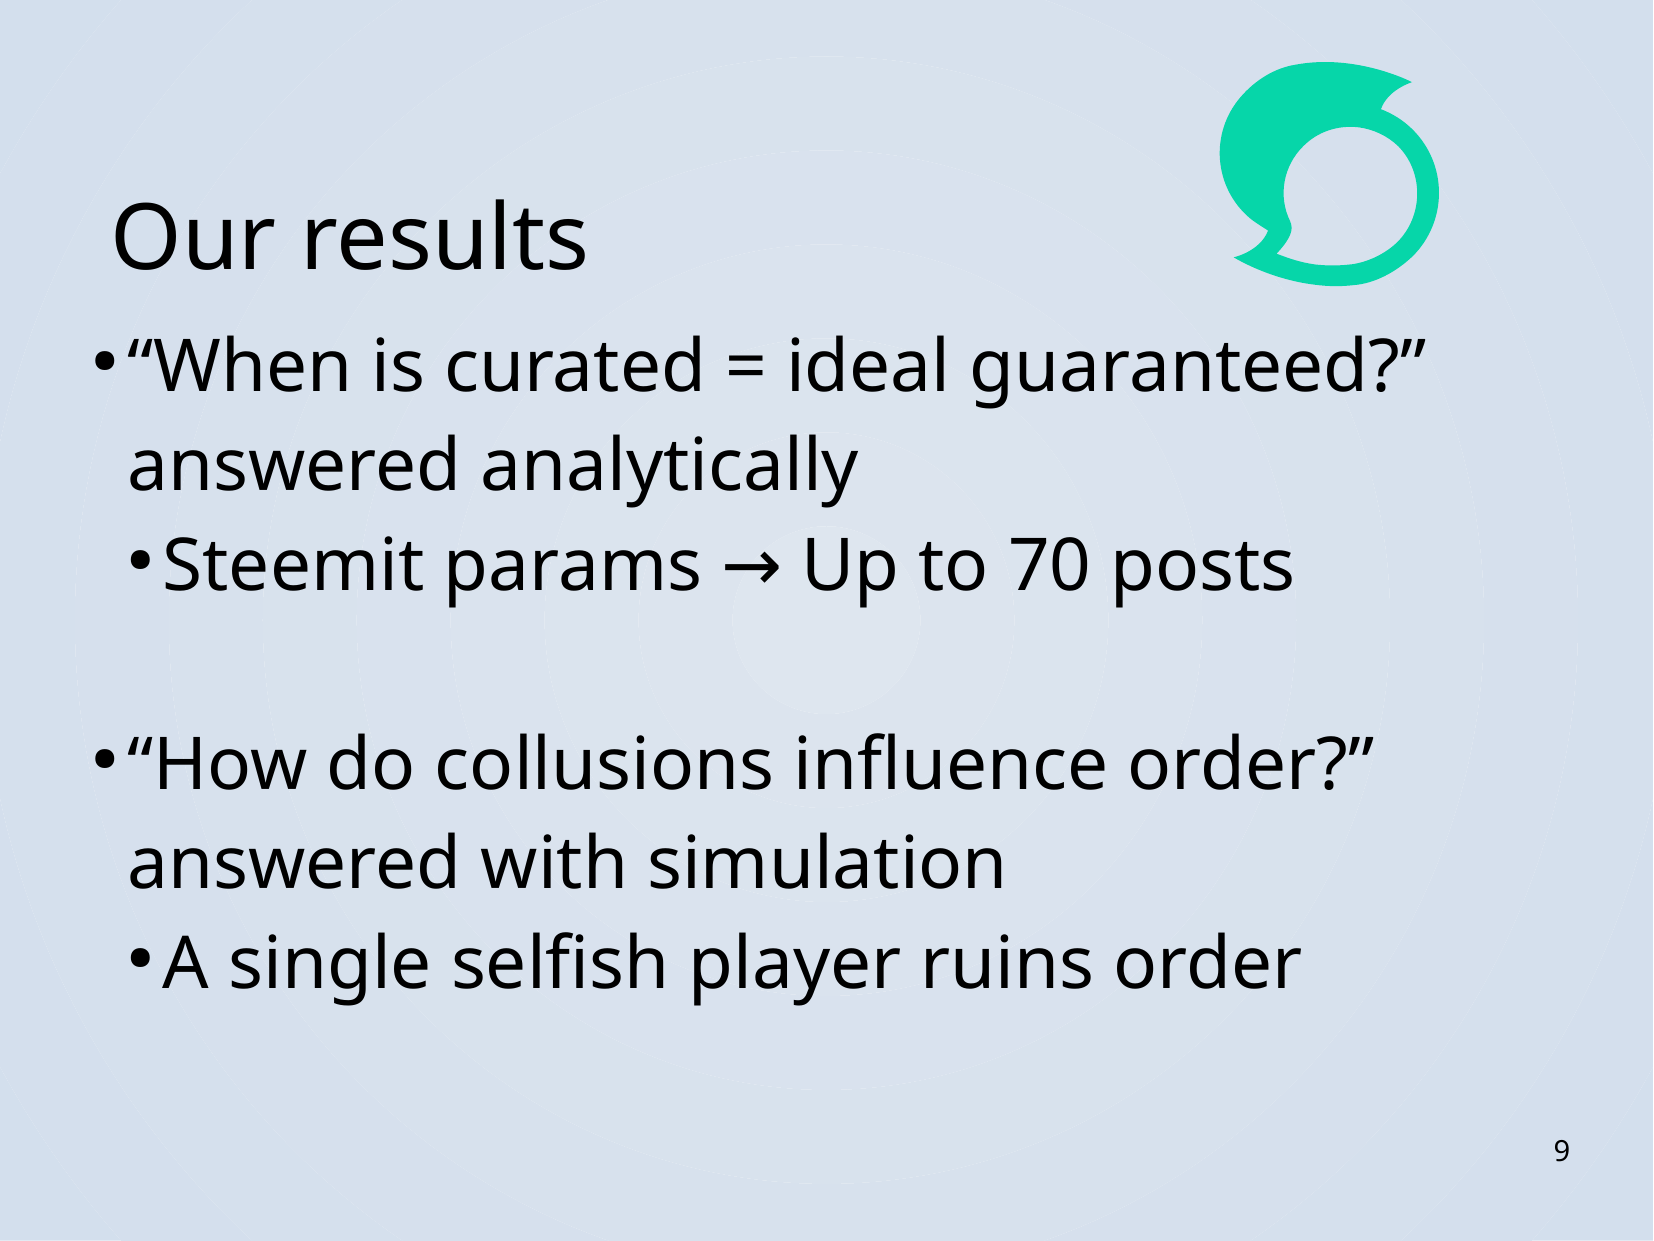

Our results
“When is curated = ideal guaranteed?” answered analytically
Steemit params → Up to 70 posts
“How do collusions influence order?” answered with simulation
A single selfish player ruins order
9